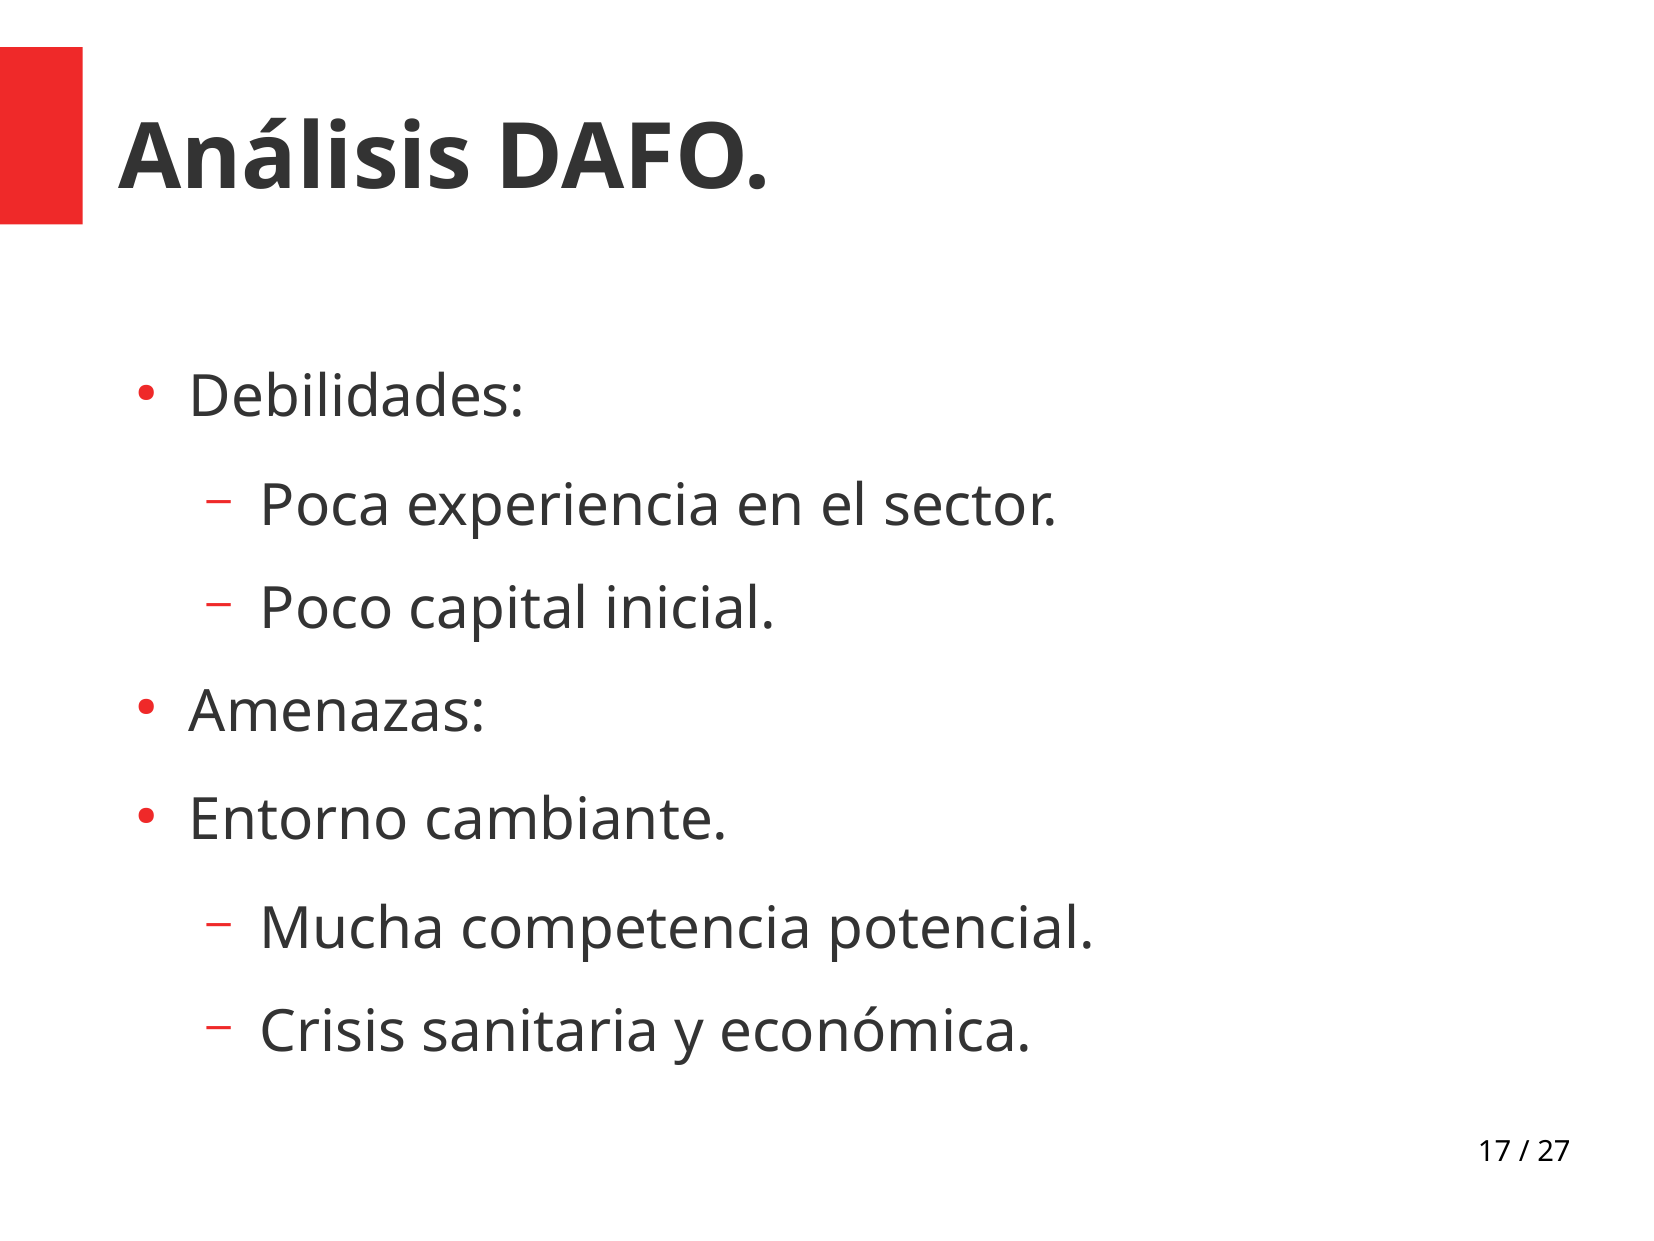

# Análisis DAFO.
Debilidades:
Poca experiencia en el sector.
Poco capital inicial.
Amenazas:
Entorno cambiante.
Mucha competencia potencial.
Crisis sanitaria y económica.
17